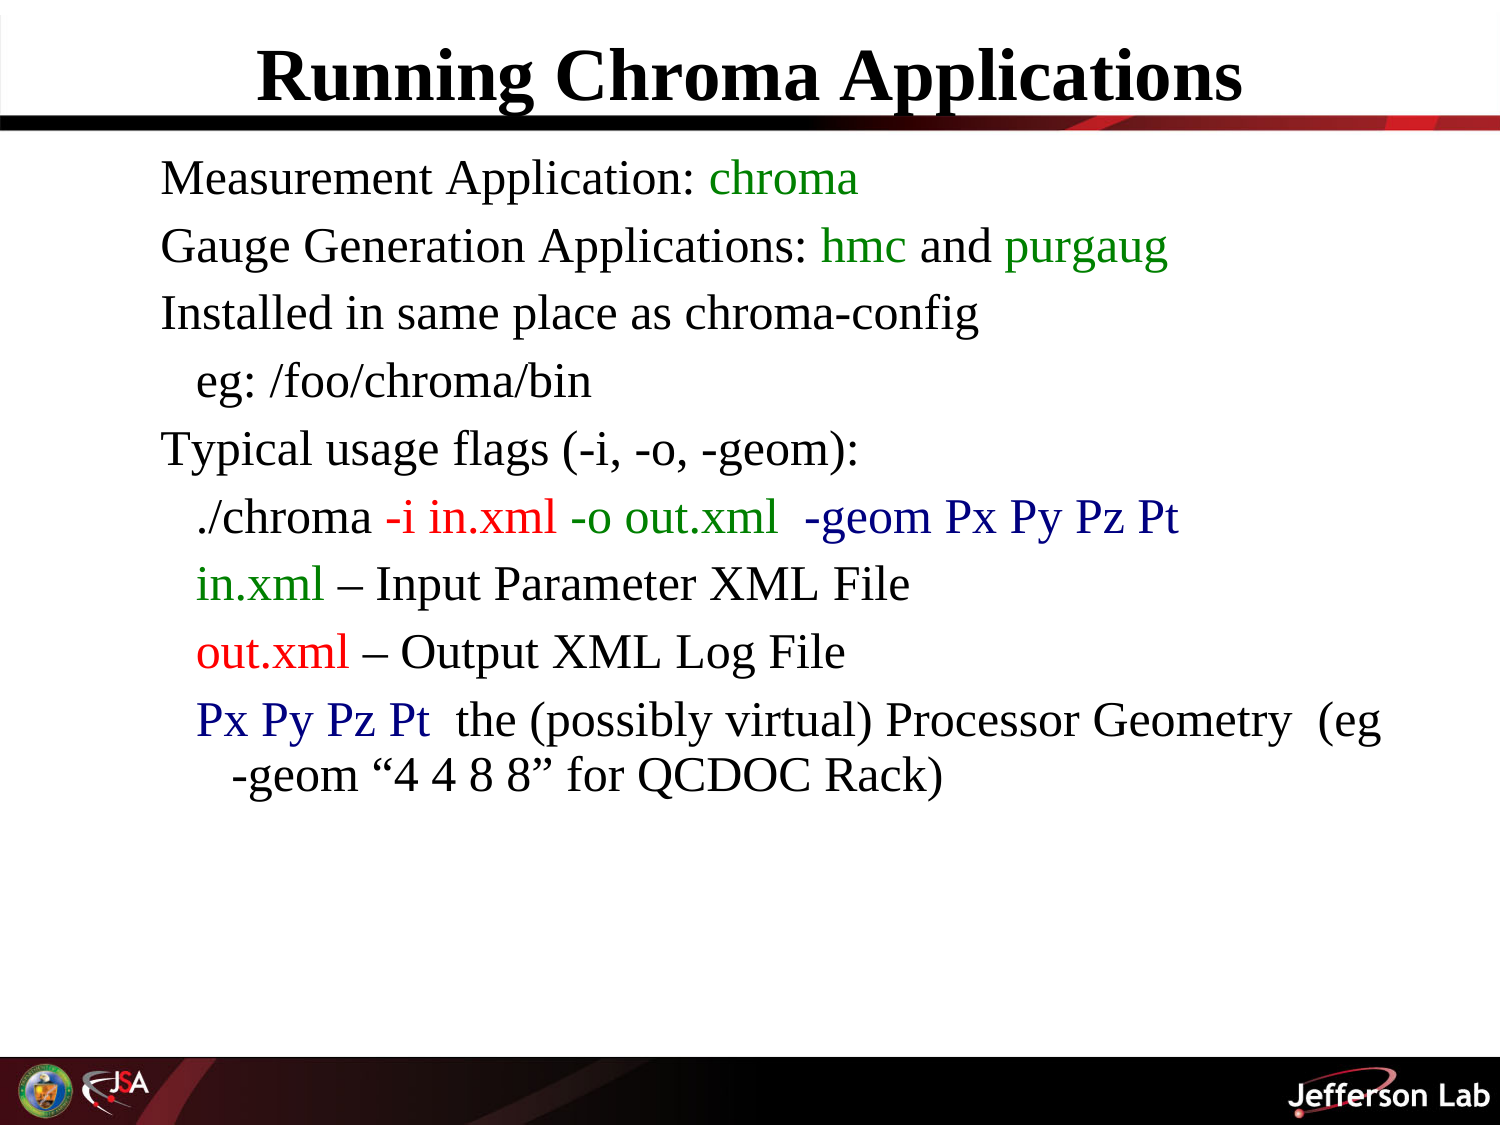

# Running Chroma Applications
Measurement Application: chroma
Gauge Generation Applications: hmc and purgaug
Installed in same place as chroma-config
eg: /foo/chroma/bin
Typical usage flags (-i, -o, -geom):
./chroma -i in.xml -o out.xml -geom Px Py Pz Pt
in.xml – Input Parameter XML File
out.xml – Output XML Log File
Px Py Pz Pt the (possibly virtual) Processor Geometry (eg -geom “4 4 8 8” for QCDOC Rack)